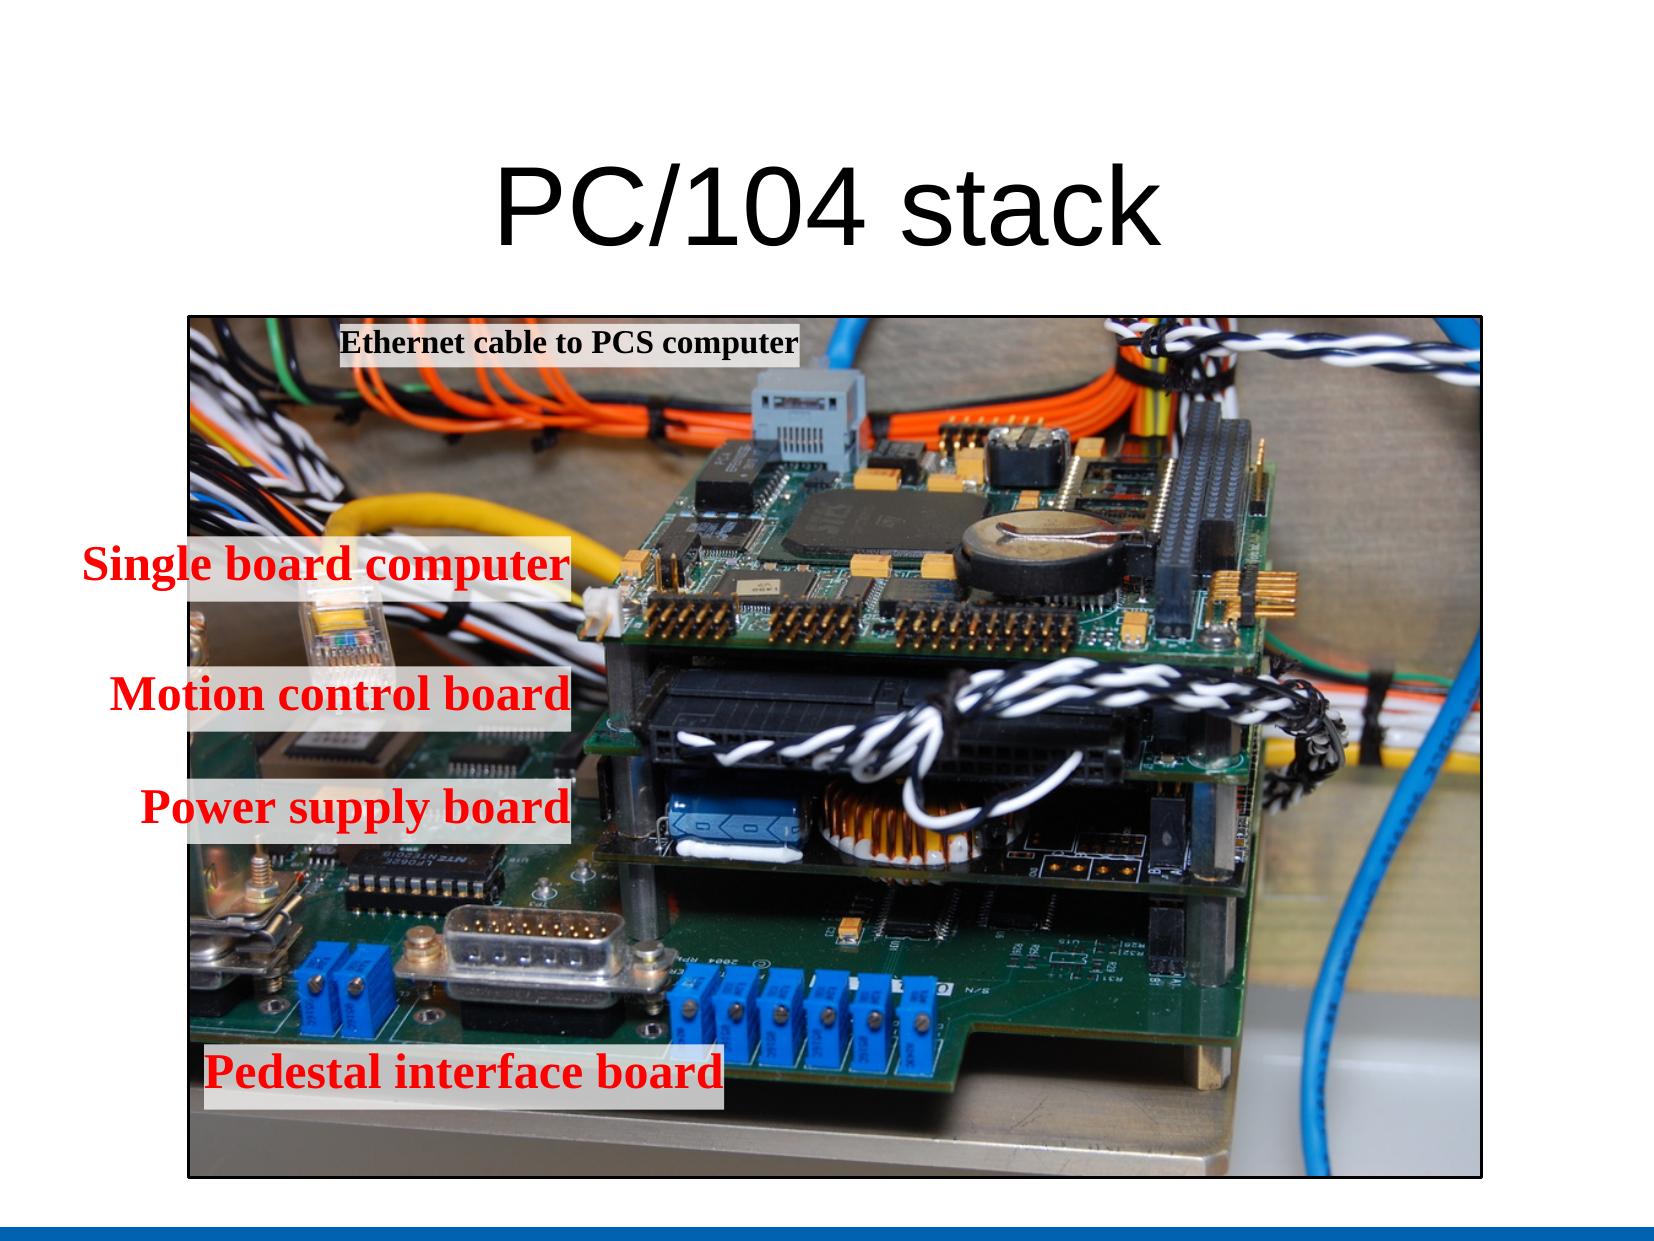

# PC/104 stack
Ethernet cable to PCS computer
Single board computer
Motion control board
Power supply board
Pedestal interface board